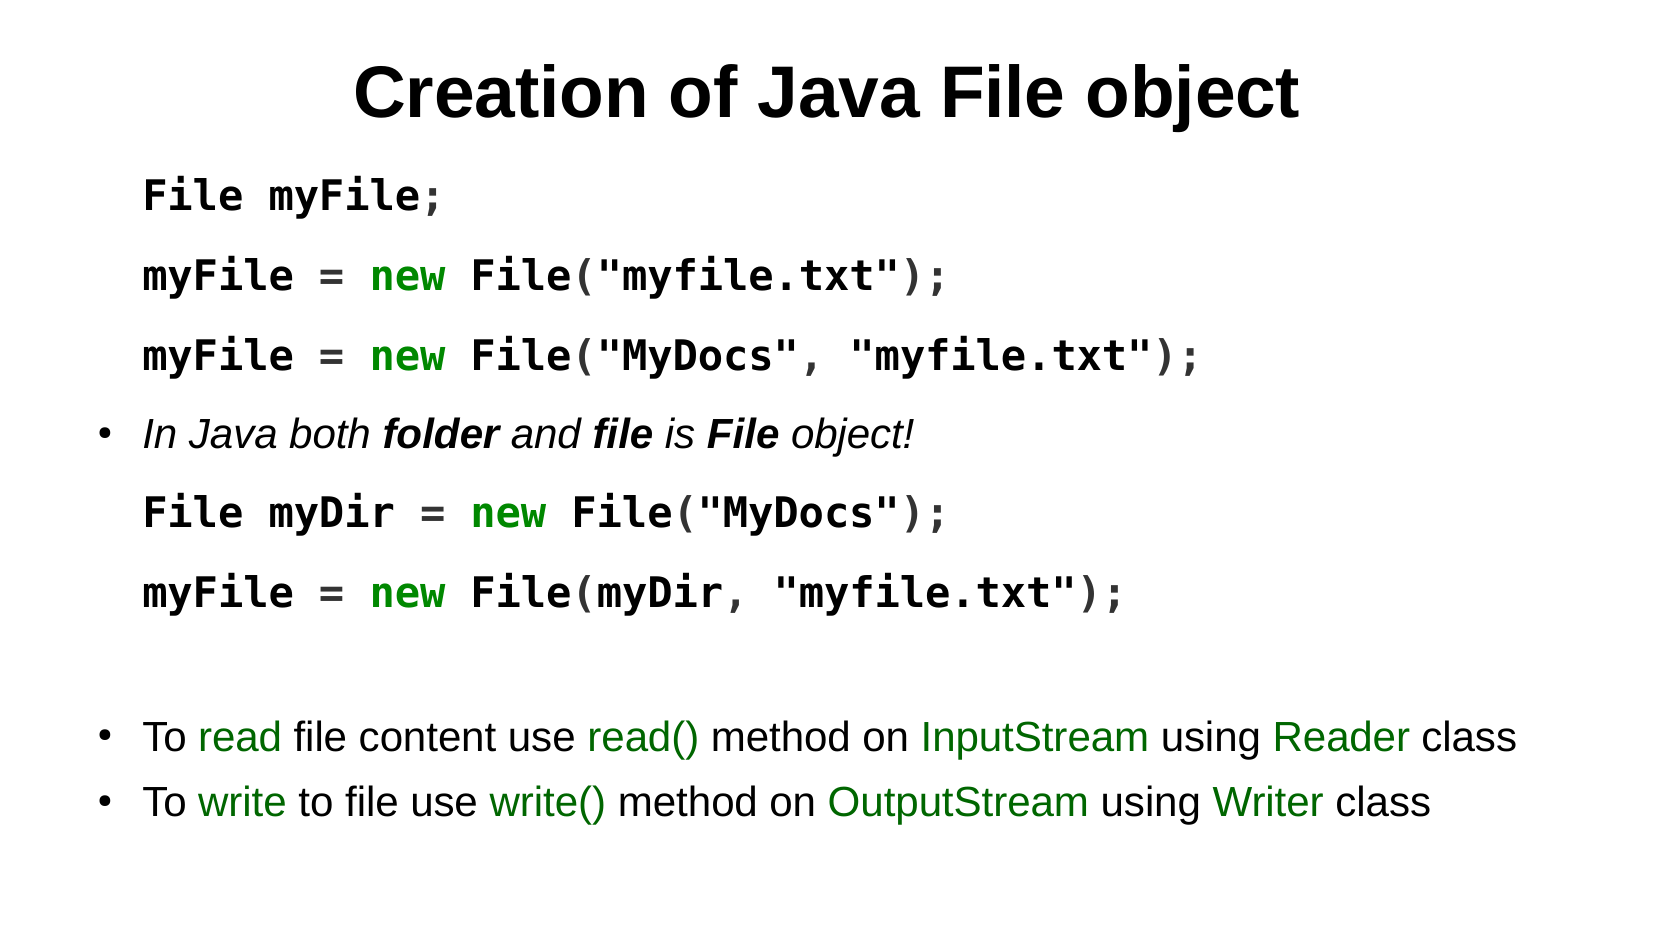

# Creation of Java File object
File myFile;
myFile = new File("myfile.txt");
myFile = new File("MyDocs", "myfile.txt");
In Java both folder and file is File object!
File myDir = new File("MyDocs");
myFile = new File(myDir, "myfile.txt");
To read file content use read() method on InputStream using Reader class
To write to file use write() method on OutputStream using Writer class